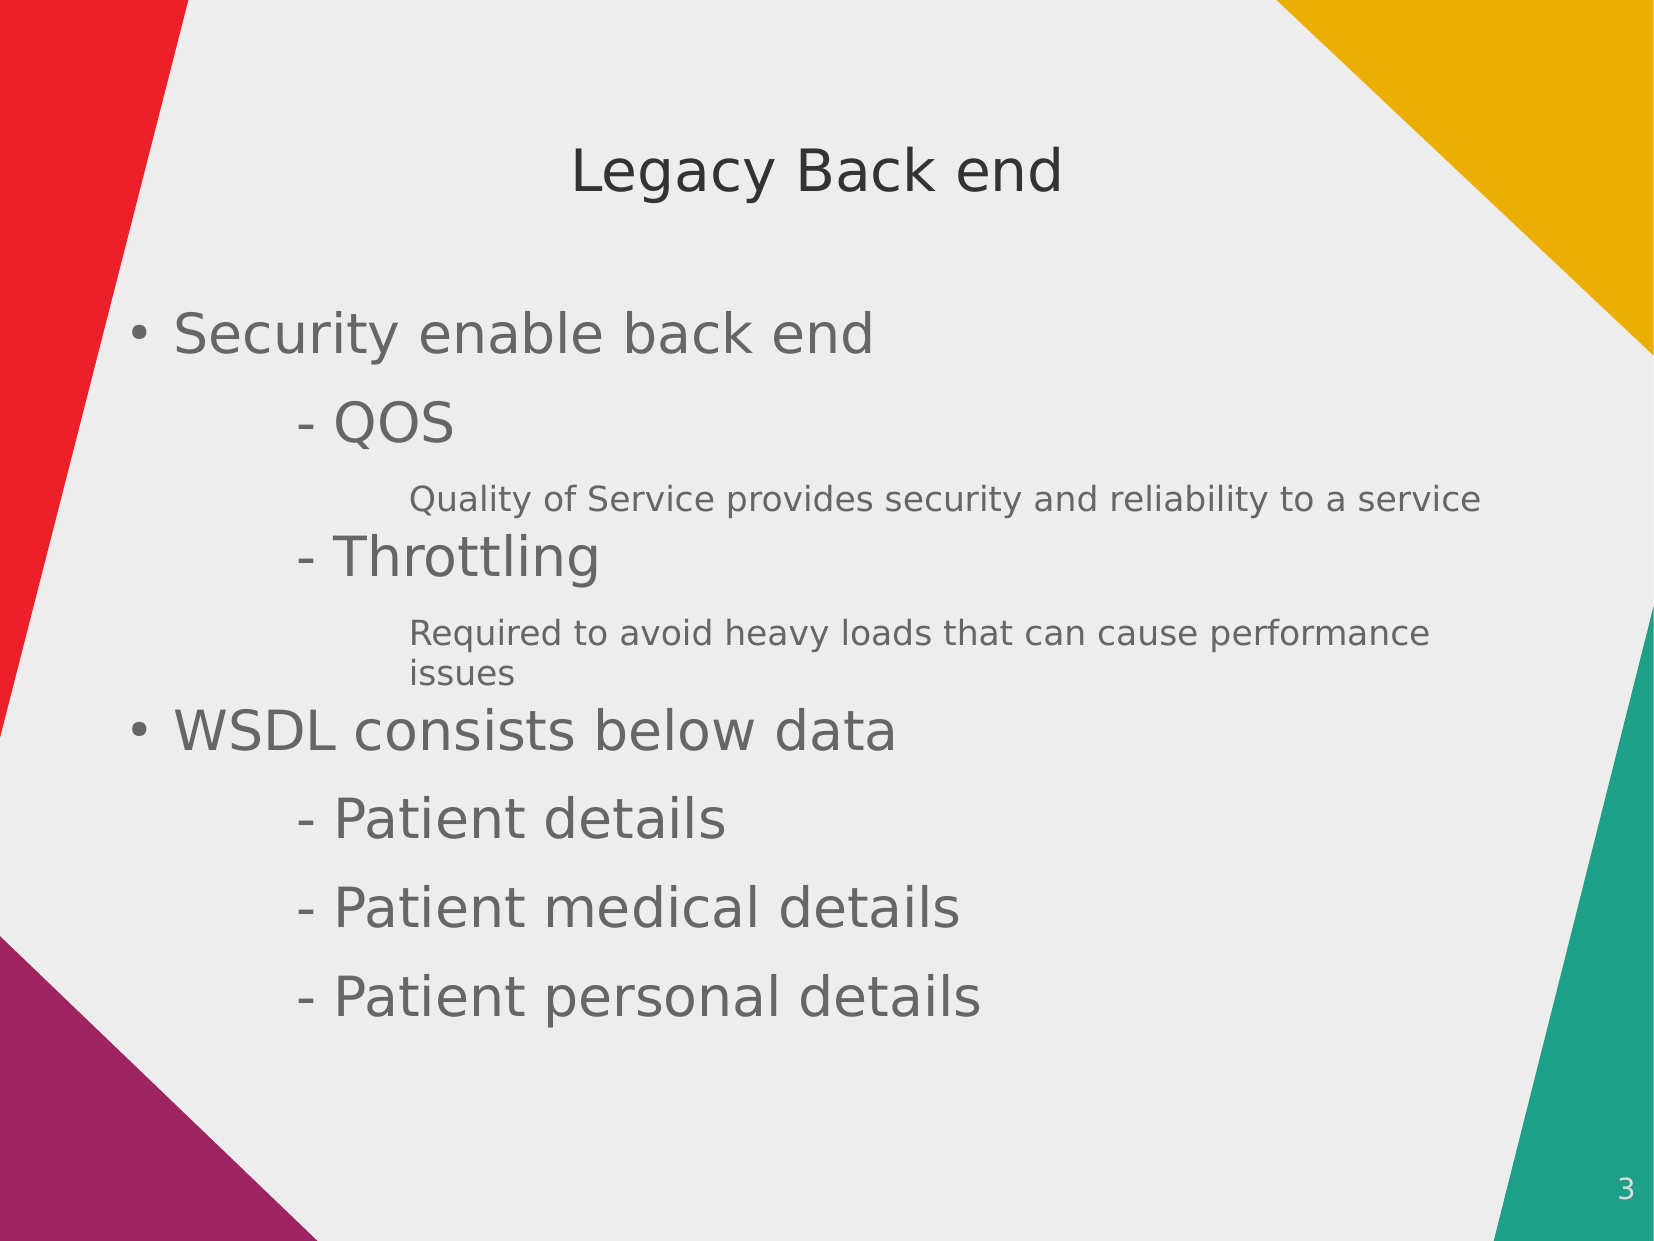

# Legacy Back end
Security enable back end
 - QOS
Quality of Service provides security and reliability to a service
 - Throttling
Required to avoid heavy loads that can cause performance issues
WSDL consists below data
 - Patient details
 - Patient medical details
 - Patient personal details
3